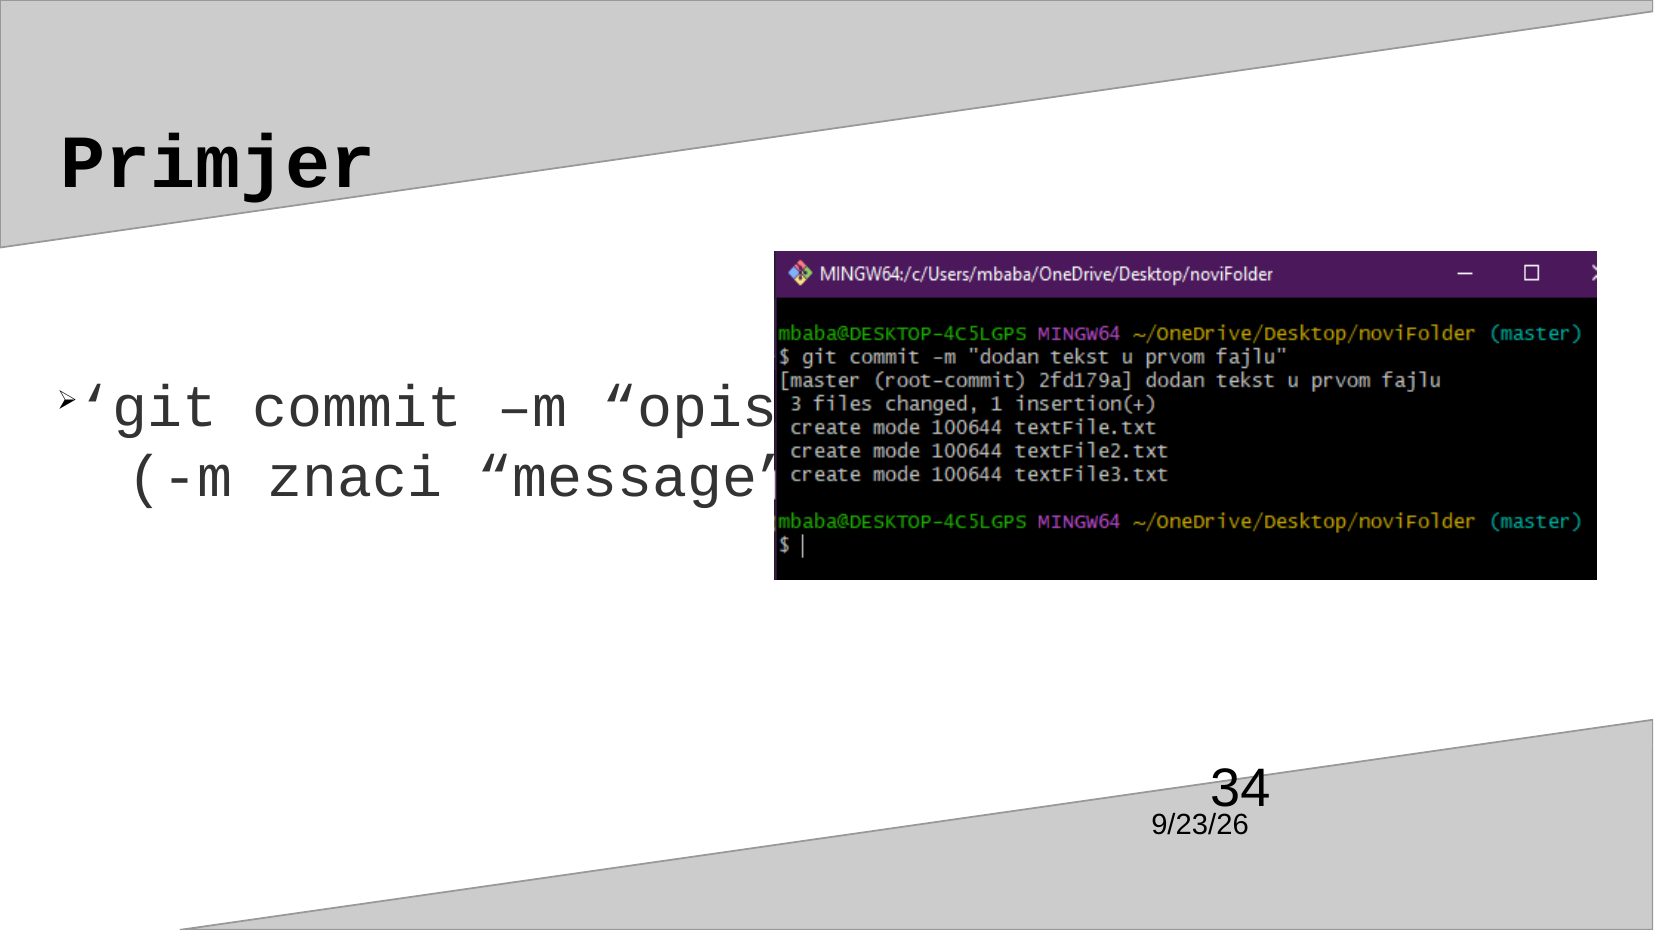

Primjer
‘git commit –m “opis”
 (-m znaci “message”)
33